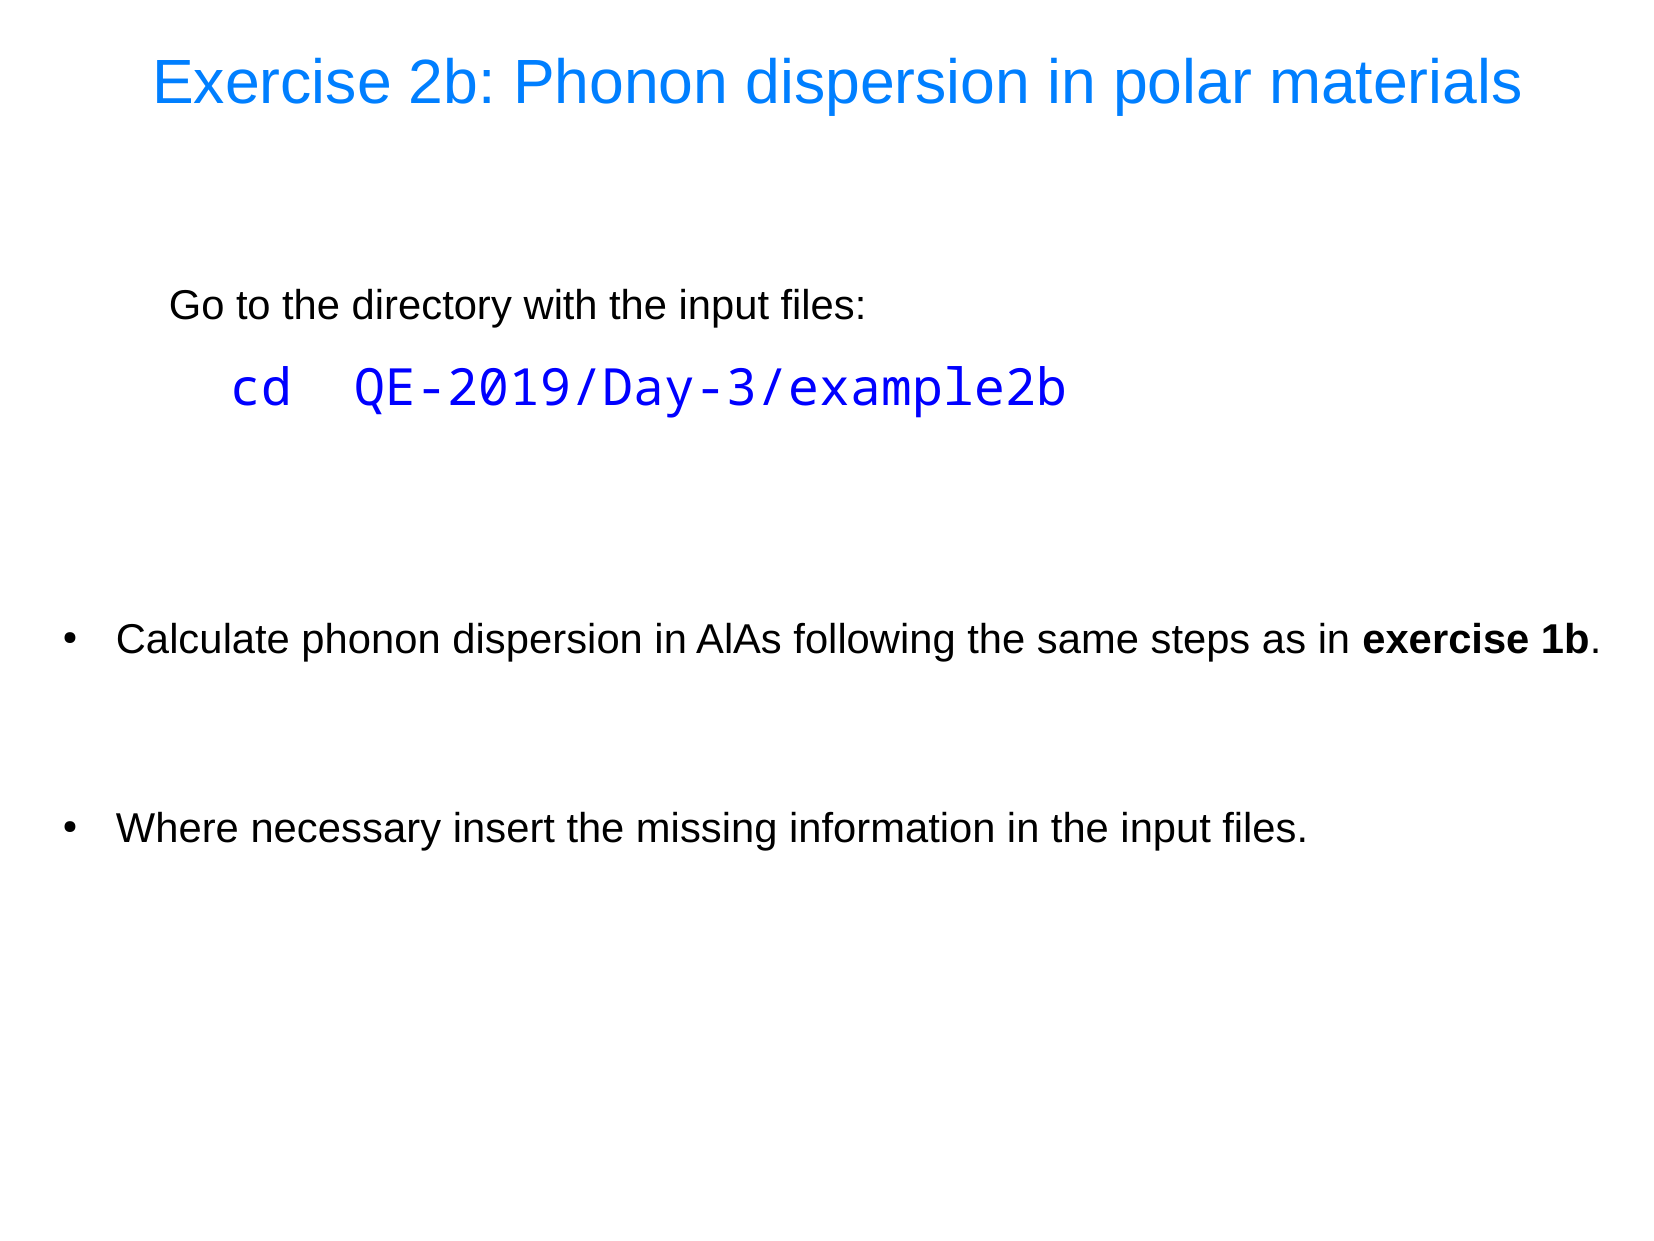

# Exercise 2b: Phonon dispersion in polar materials
Go to the directory with the input files:
 cd QE-2019/Day-3/example2b
Calculate phonon dispersion in AlAs following the same steps as in exercise 1b.
Where necessary insert the missing information in the input files.